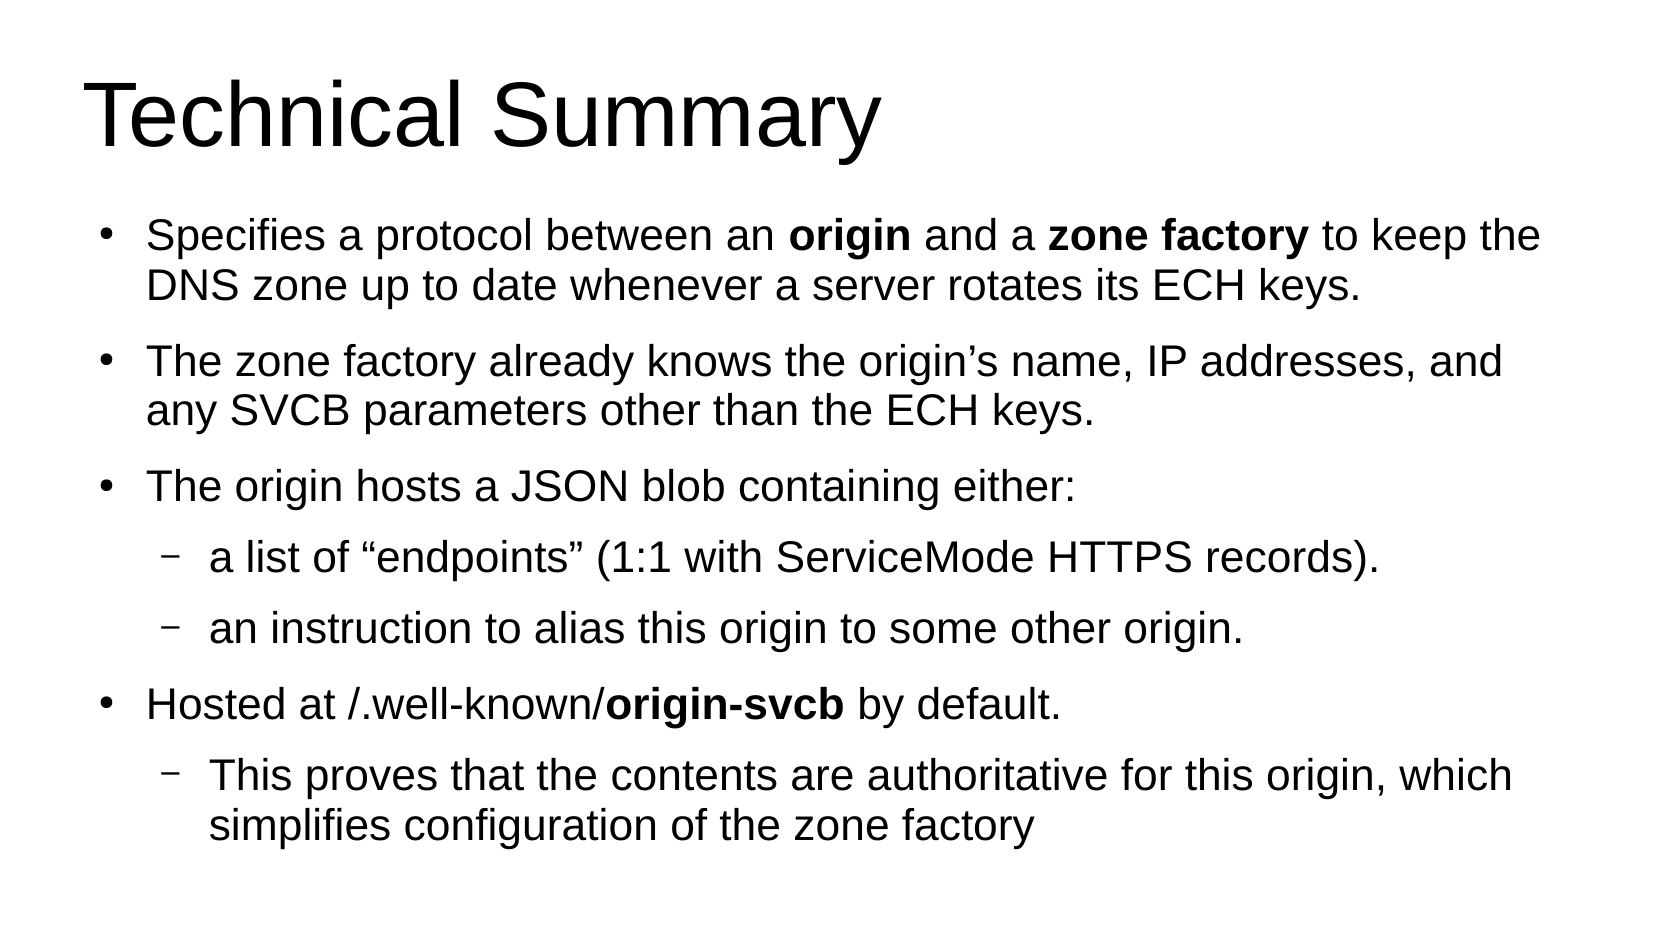

# Technical Summary
Specifies a protocol between an origin and a zone factory to keep the DNS zone up to date whenever a server rotates its ECH keys.
The zone factory already knows the origin’s name, IP addresses, and any SVCB parameters other than the ECH keys.
The origin hosts a JSON blob containing either:
a list of “endpoints” (1:1 with ServiceMode HTTPS records).
an instruction to alias this origin to some other origin.
Hosted at /.well-known/origin-svcb by default.
This proves that the contents are authoritative for this origin, which simplifies configuration of the zone factory